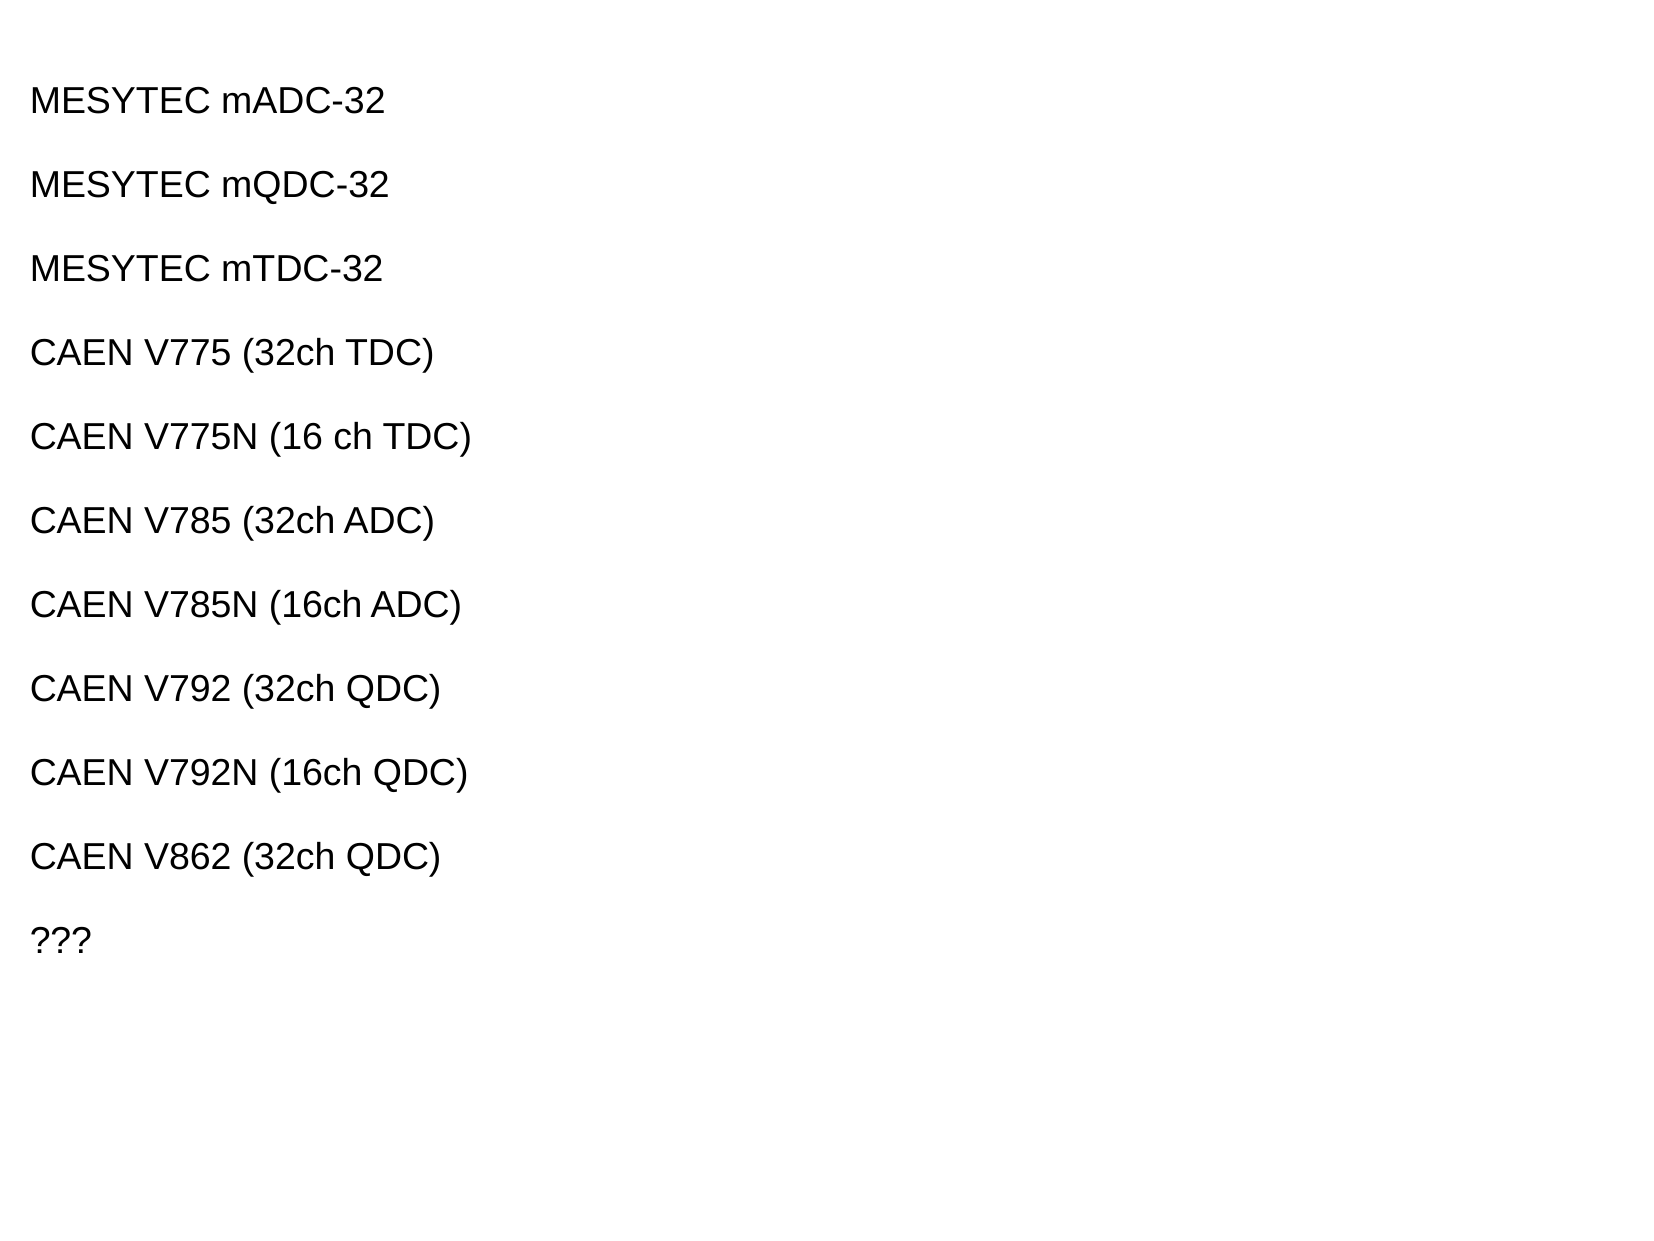

MESYTEC mADC-32
MESYTEC mQDC-32
MESYTEC mTDC-32
CAEN V775 (32ch TDC)
CAEN V775N (16 ch TDC)
CAEN V785 (32ch ADC)
CAEN V785N (16ch ADC)
CAEN V792 (32ch QDC)
CAEN V792N (16ch QDC)
CAEN V862 (32ch QDC)
???